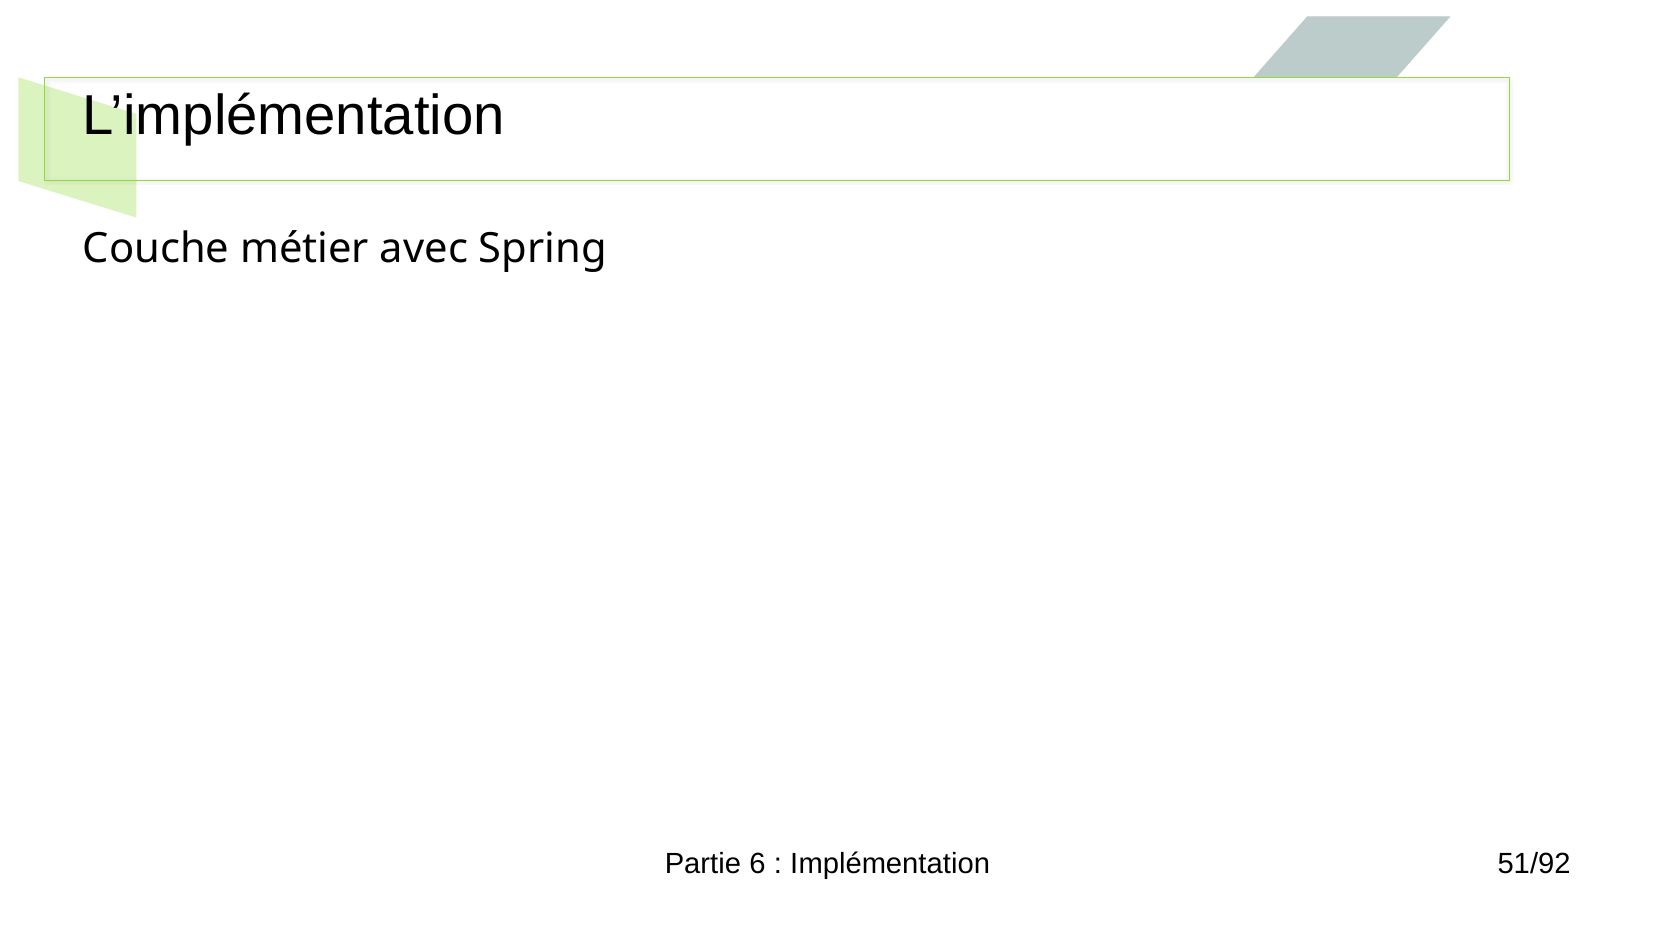

# L’implémentation
Couche métier avec Spring
Partie 6 : Implémentation
51